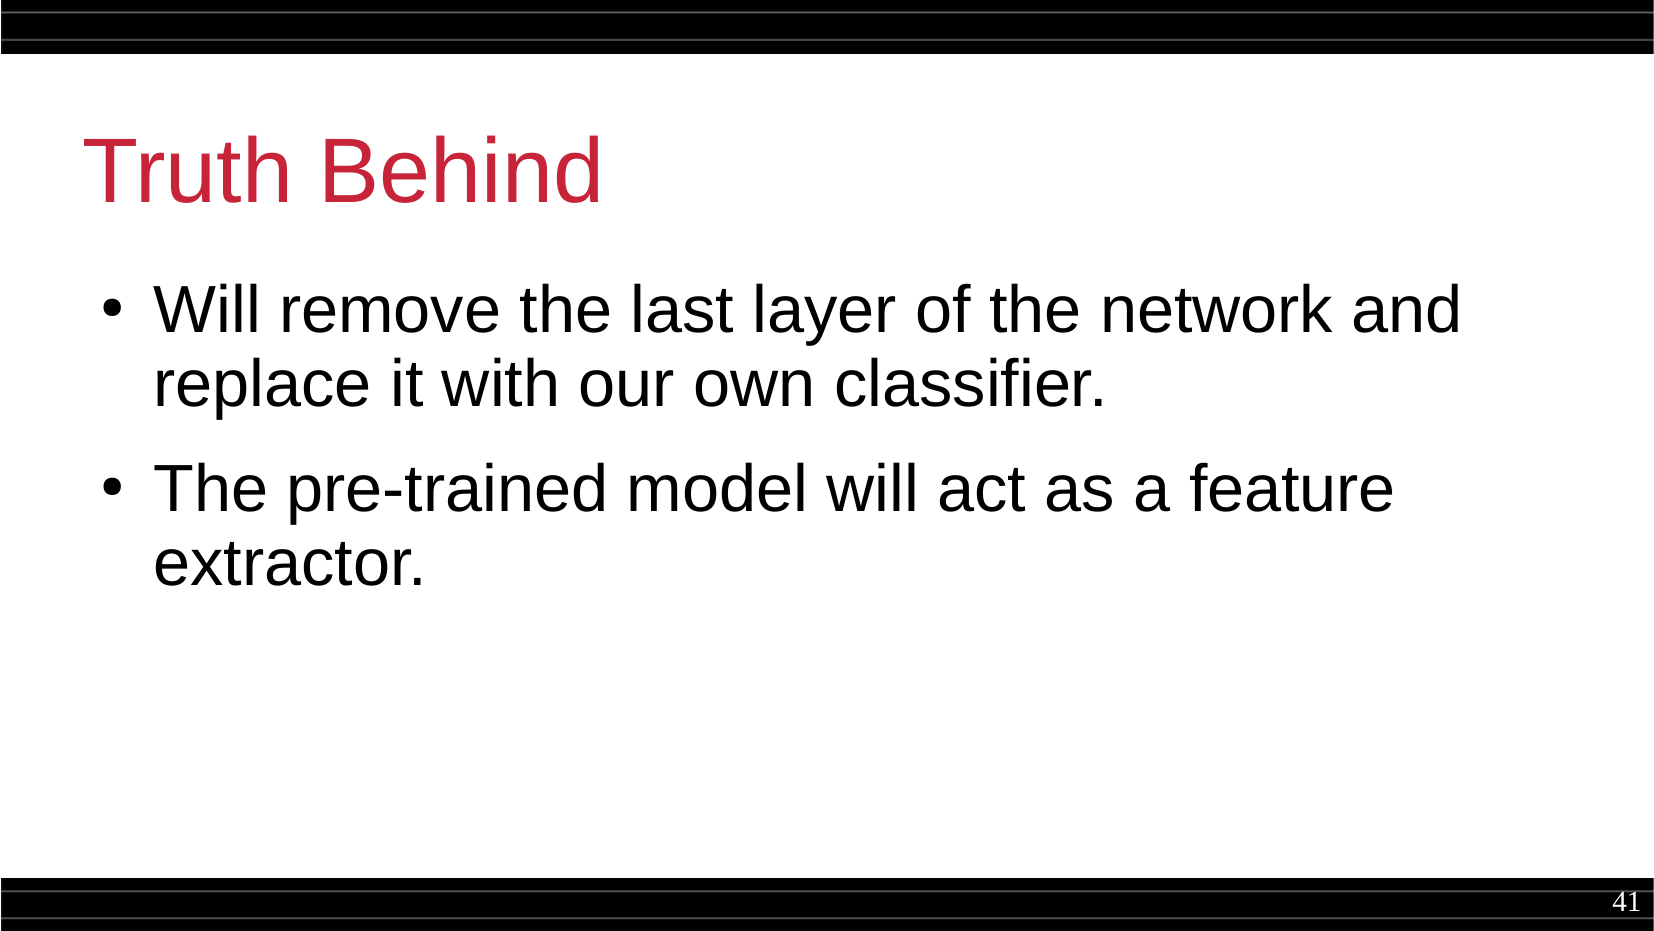

# Truth Behind
Will remove the last layer of the network and replace it with our own classifier.
The pre-trained model will act as a feature extractor.